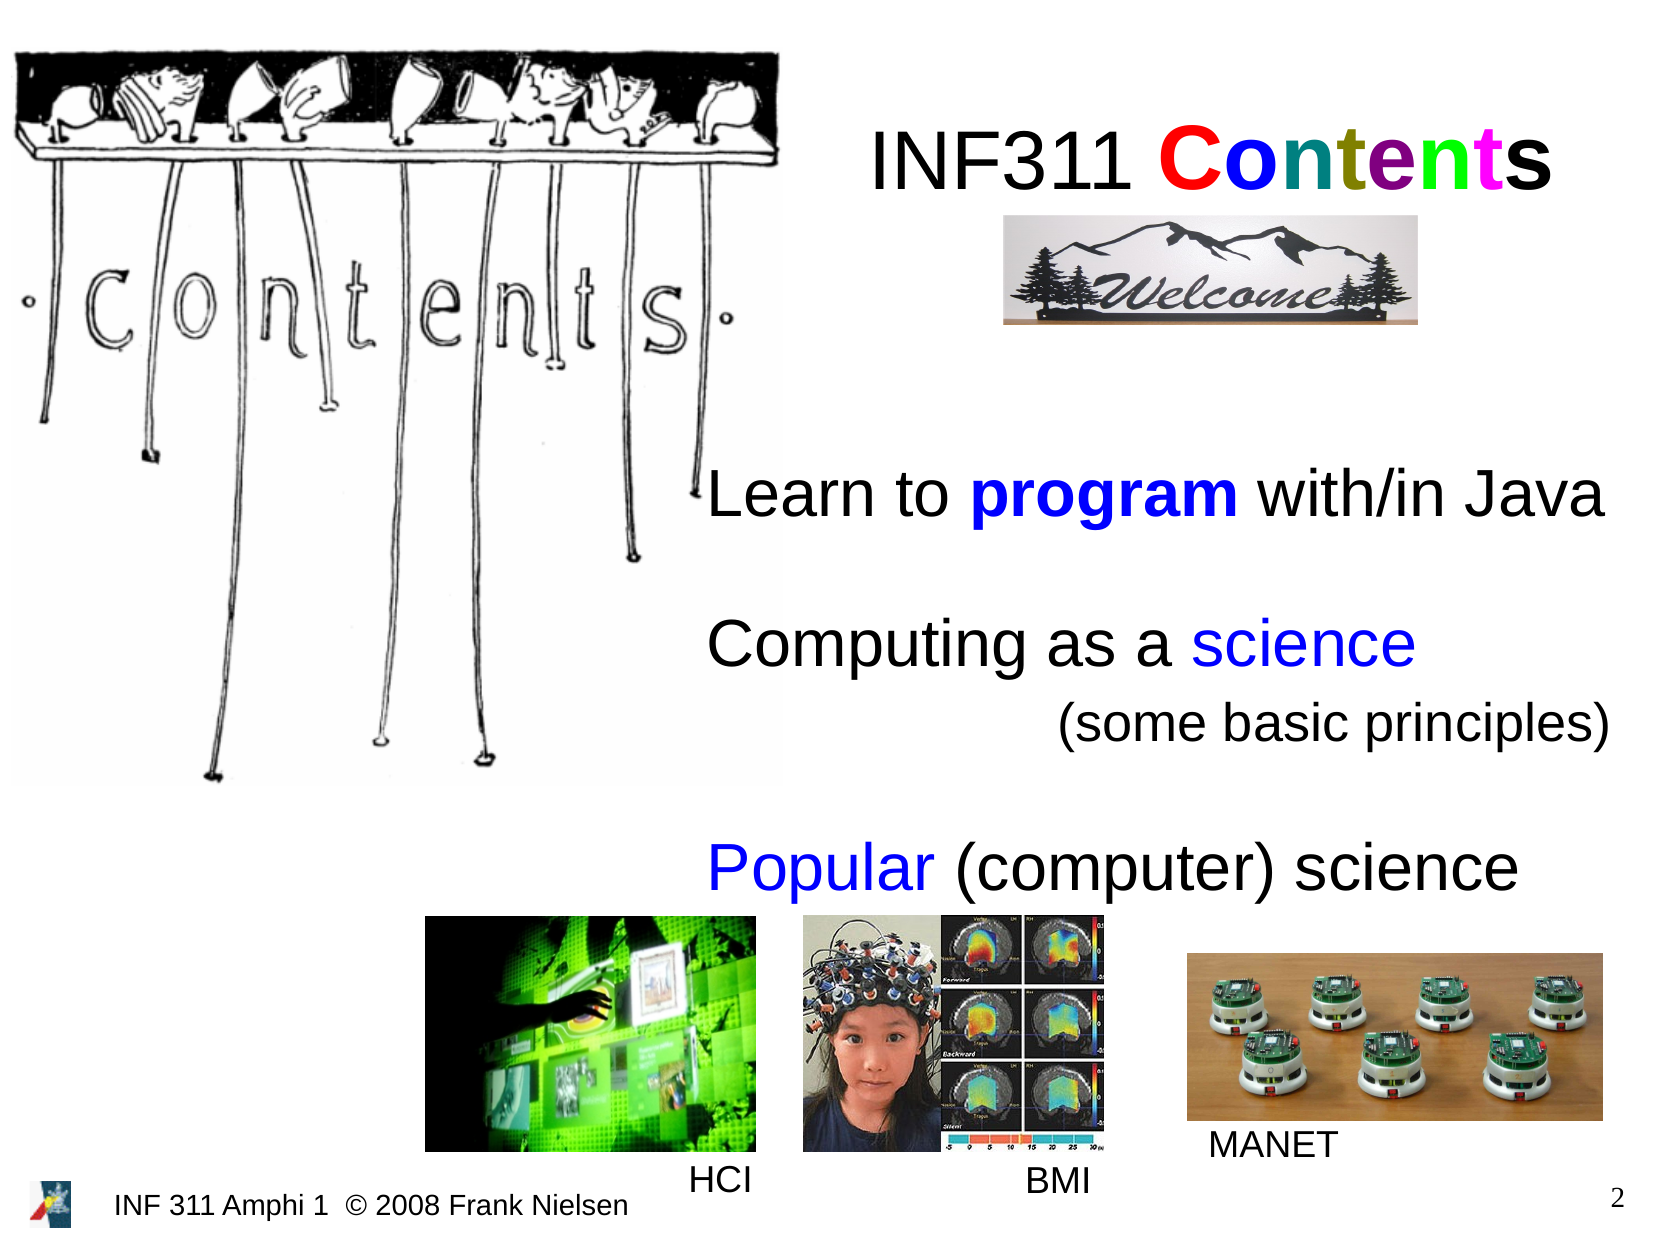

INF311 Contents
 Learn to program with/in Java
 Computing as a science
					(some basic principles)
 Popular (computer) science
MANET
HCI
BMI
2